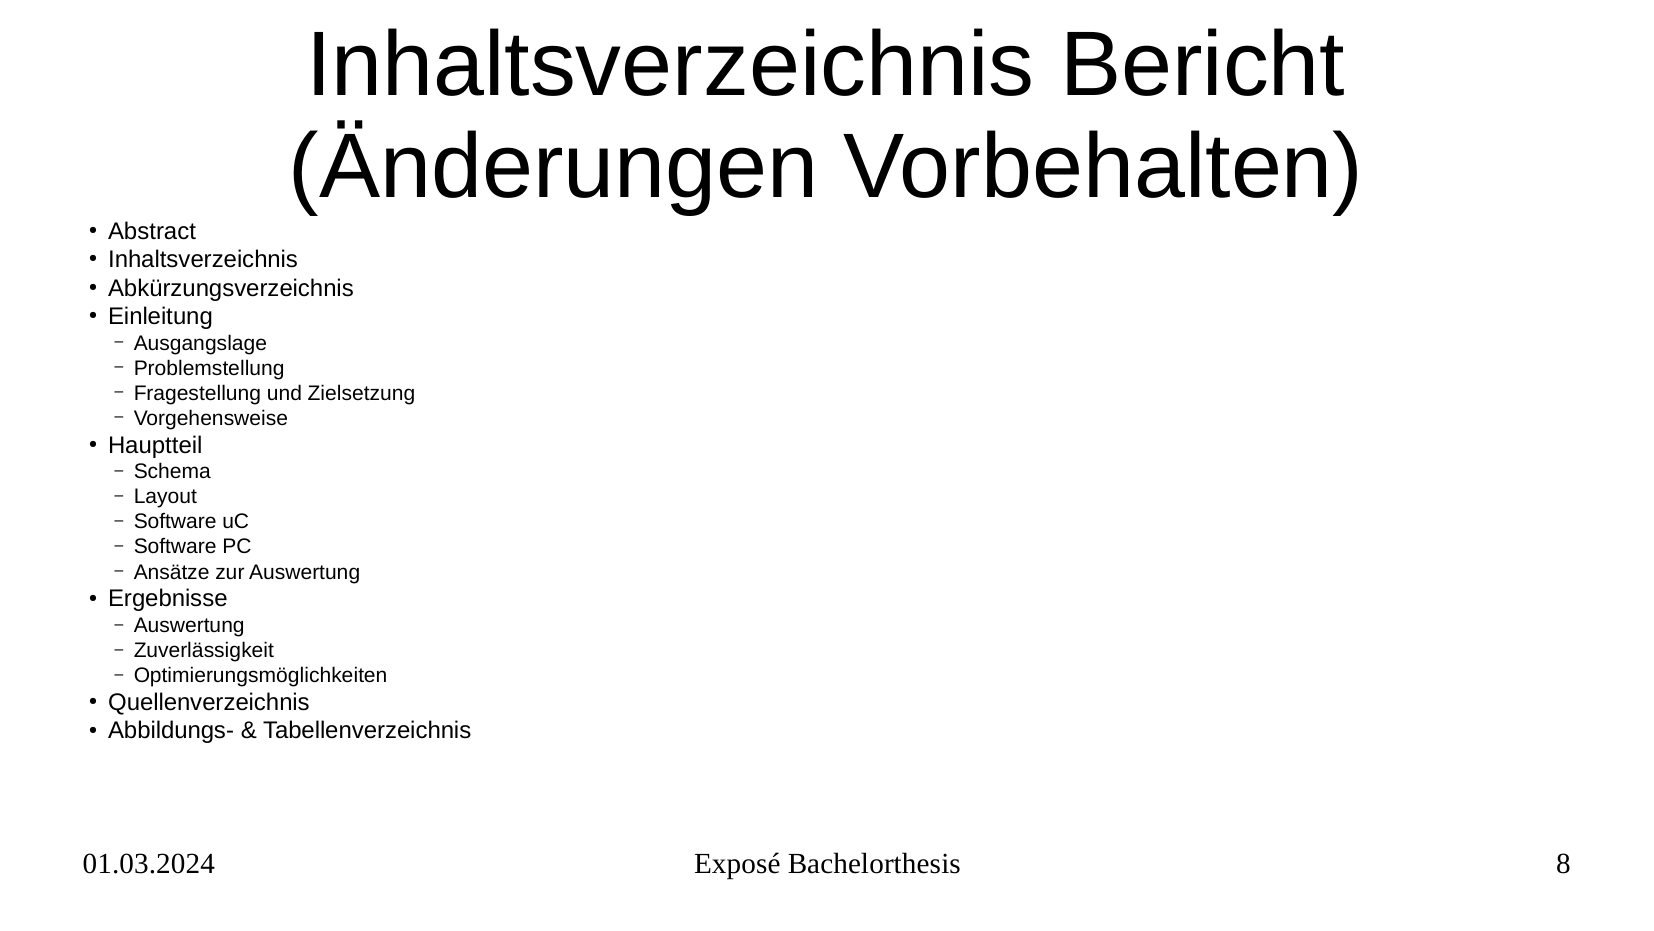

# Inhaltsverzeichnis Bericht (Änderungen Vorbehalten)
Abstract
Inhaltsverzeichnis
Abkürzungsverzeichnis
Einleitung
Ausgangslage
Problemstellung
Fragestellung und Zielsetzung
Vorgehensweise
Hauptteil
Schema
Layout
Software uC
Software PC
Ansätze zur Auswertung
Ergebnisse
Auswertung
Zuverlässigkeit
Optimierungsmöglichkeiten
Quellenverzeichnis
Abbildungs- & Tabellenverzeichnis
01.03.2024
Exposé Bachelorthesis
8